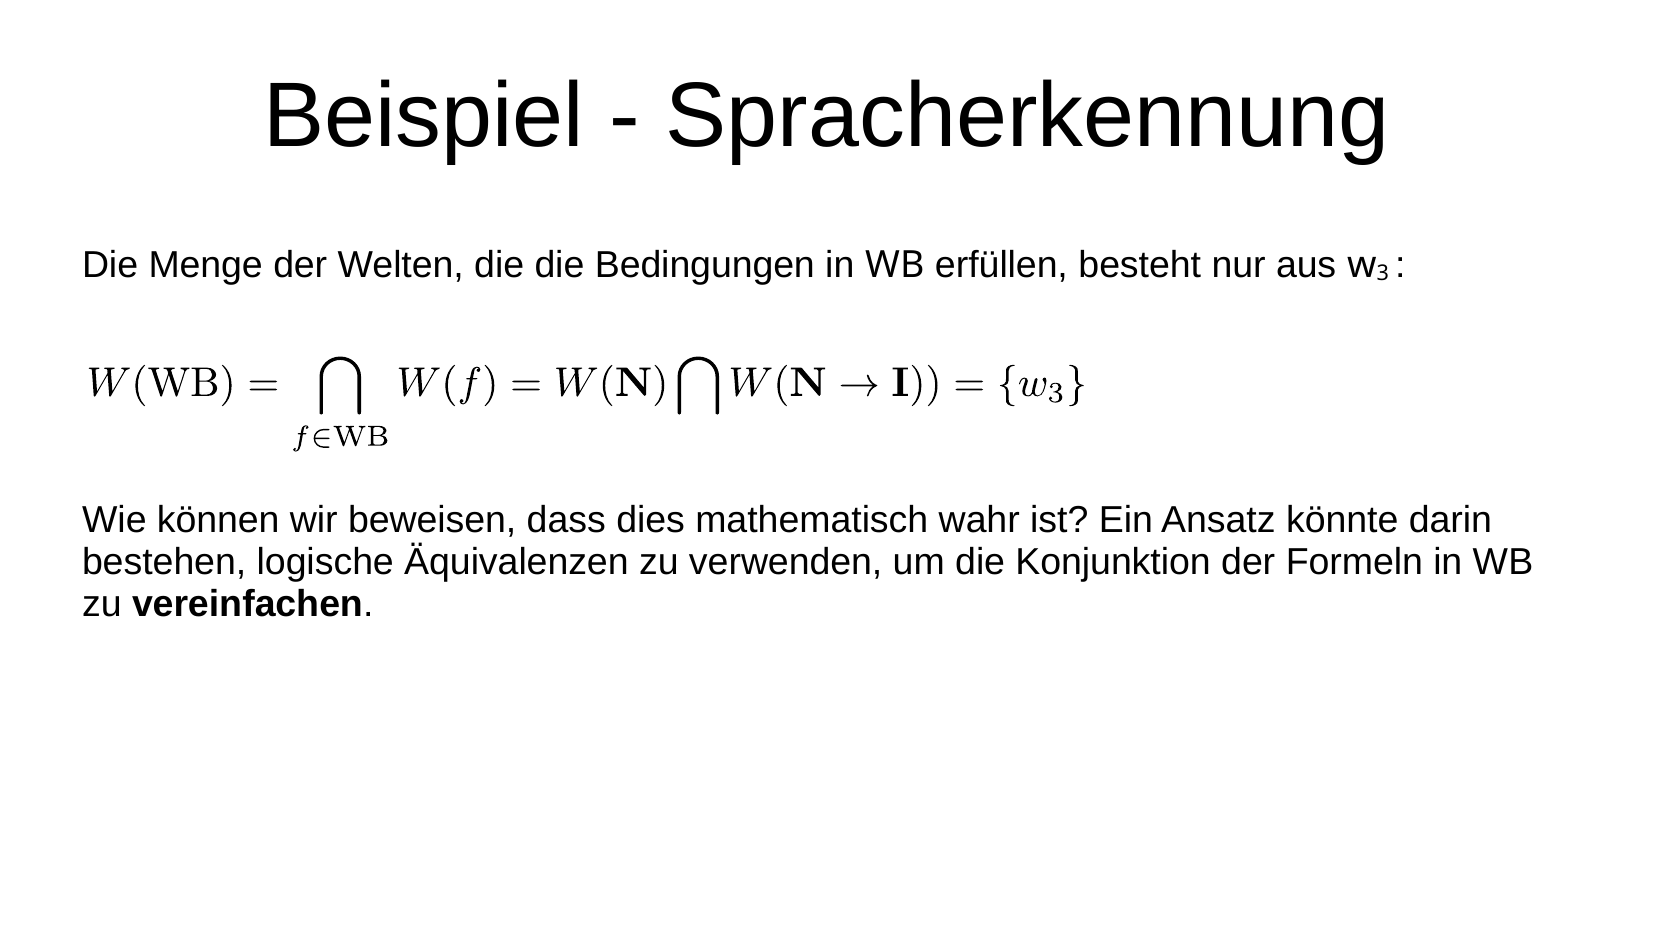

# Beispiel - Spracherkennung
Die Menge der Welten, die die Bedingungen in WB erfüllen, besteht nur aus w3 :
Wie können wir beweisen, dass dies mathematisch wahr ist? Ein Ansatz könnte darin bestehen, logische Äquivalenzen zu verwenden, um die Konjunktion der Formeln in WB zu vereinfachen.